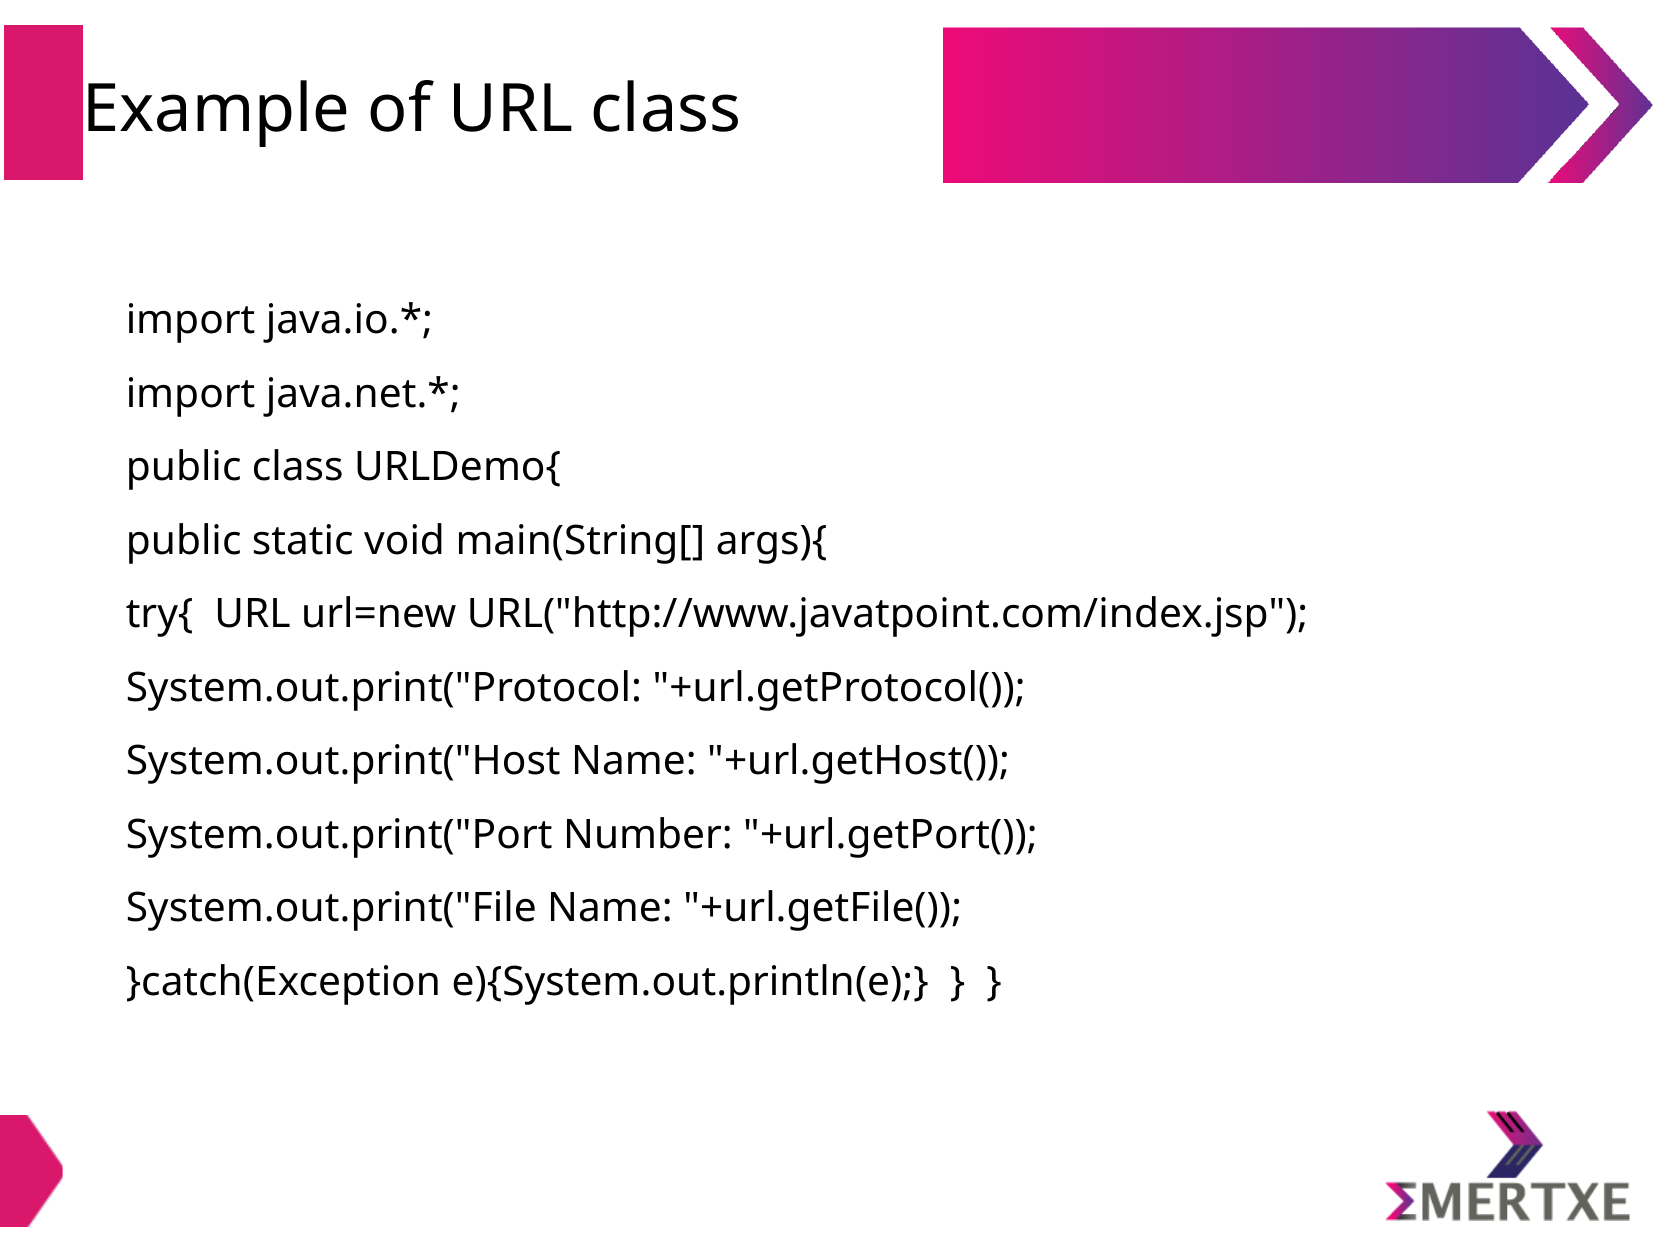

# Example of URL class
import java.io.*;
import java.net.*;
public class URLDemo{
public static void main(String[] args){
try{ URL url=new URL("http://www.javatpoint.com/index.jsp");
System.out.print("Protocol: "+url.getProtocol());
System.out.print("Host Name: "+url.getHost());
System.out.print("Port Number: "+url.getPort());
System.out.print("File Name: "+url.getFile());
}catch(Exception e){System.out.println(e);} } }